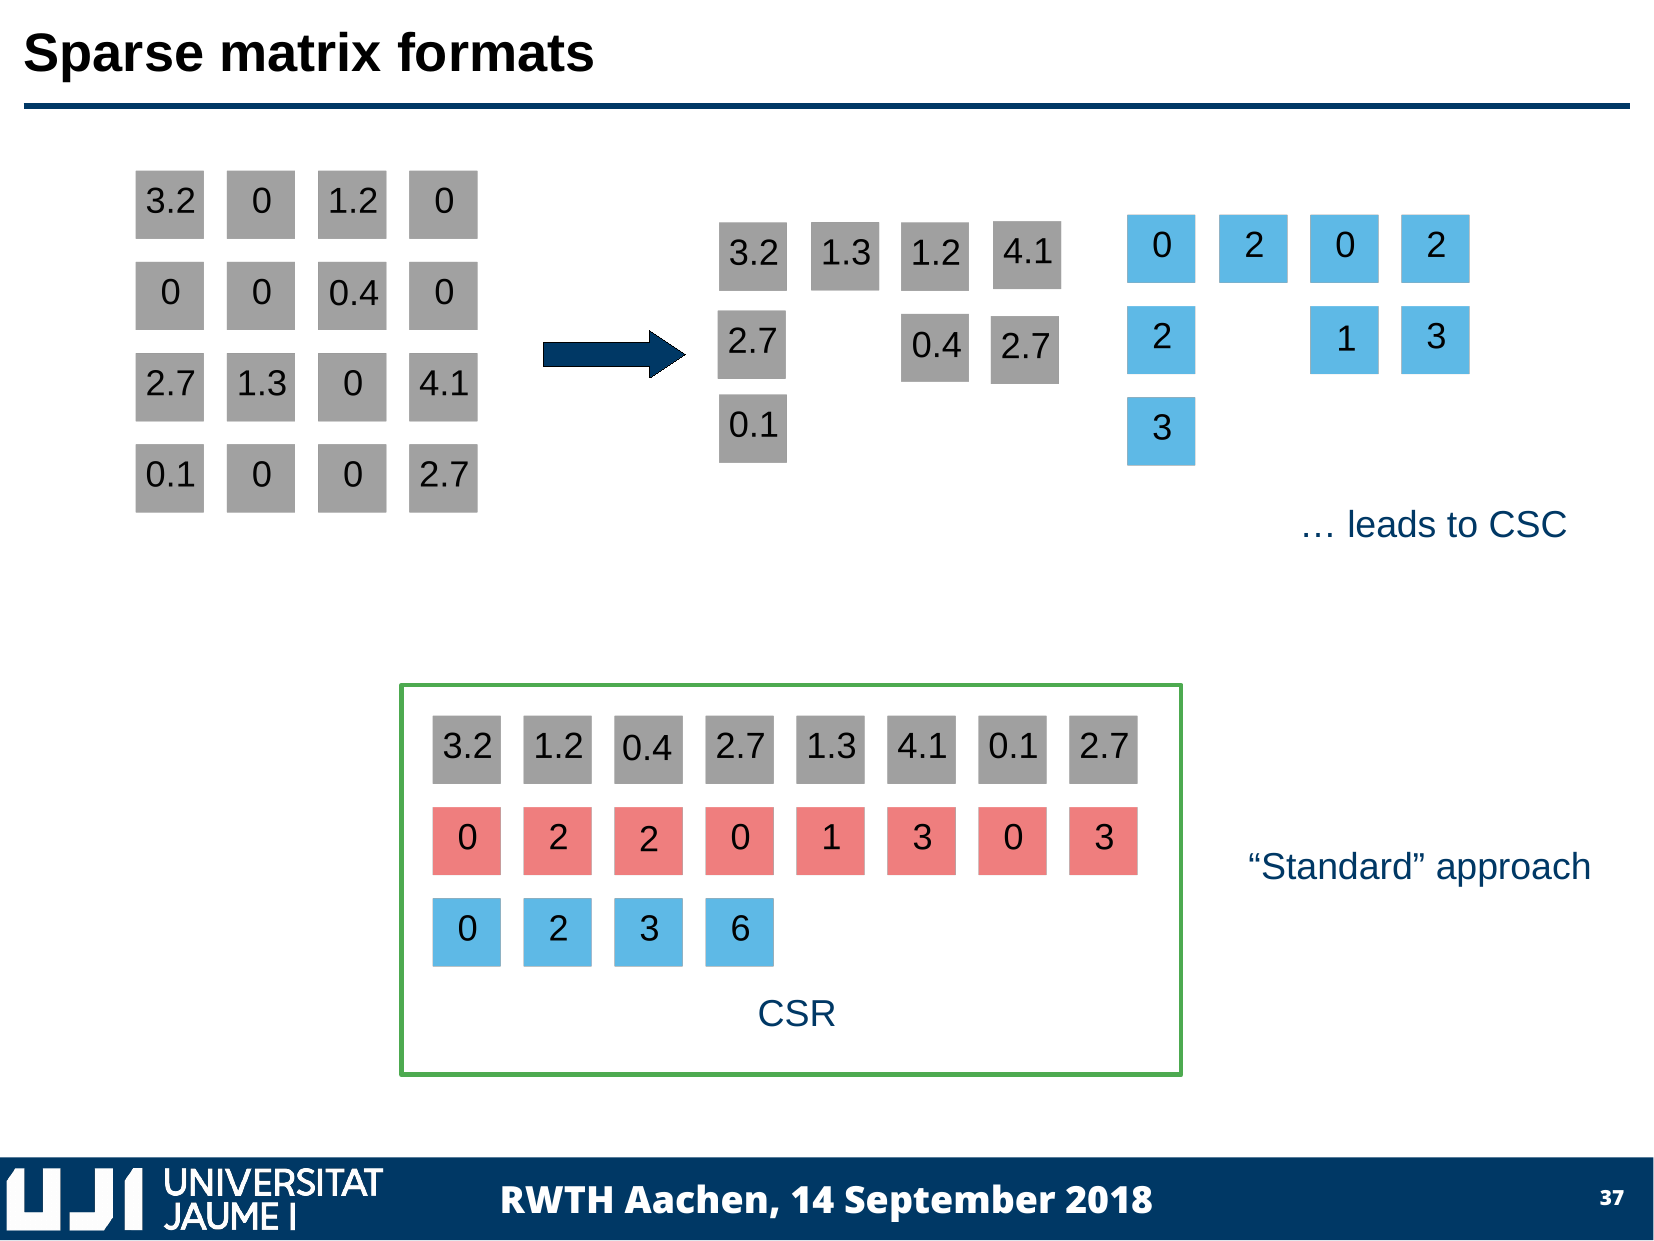

# Sparse matrix formats
… leads to CSC
“Standard” approach
CSR
RWTH Aachen, 14 September 2018
37